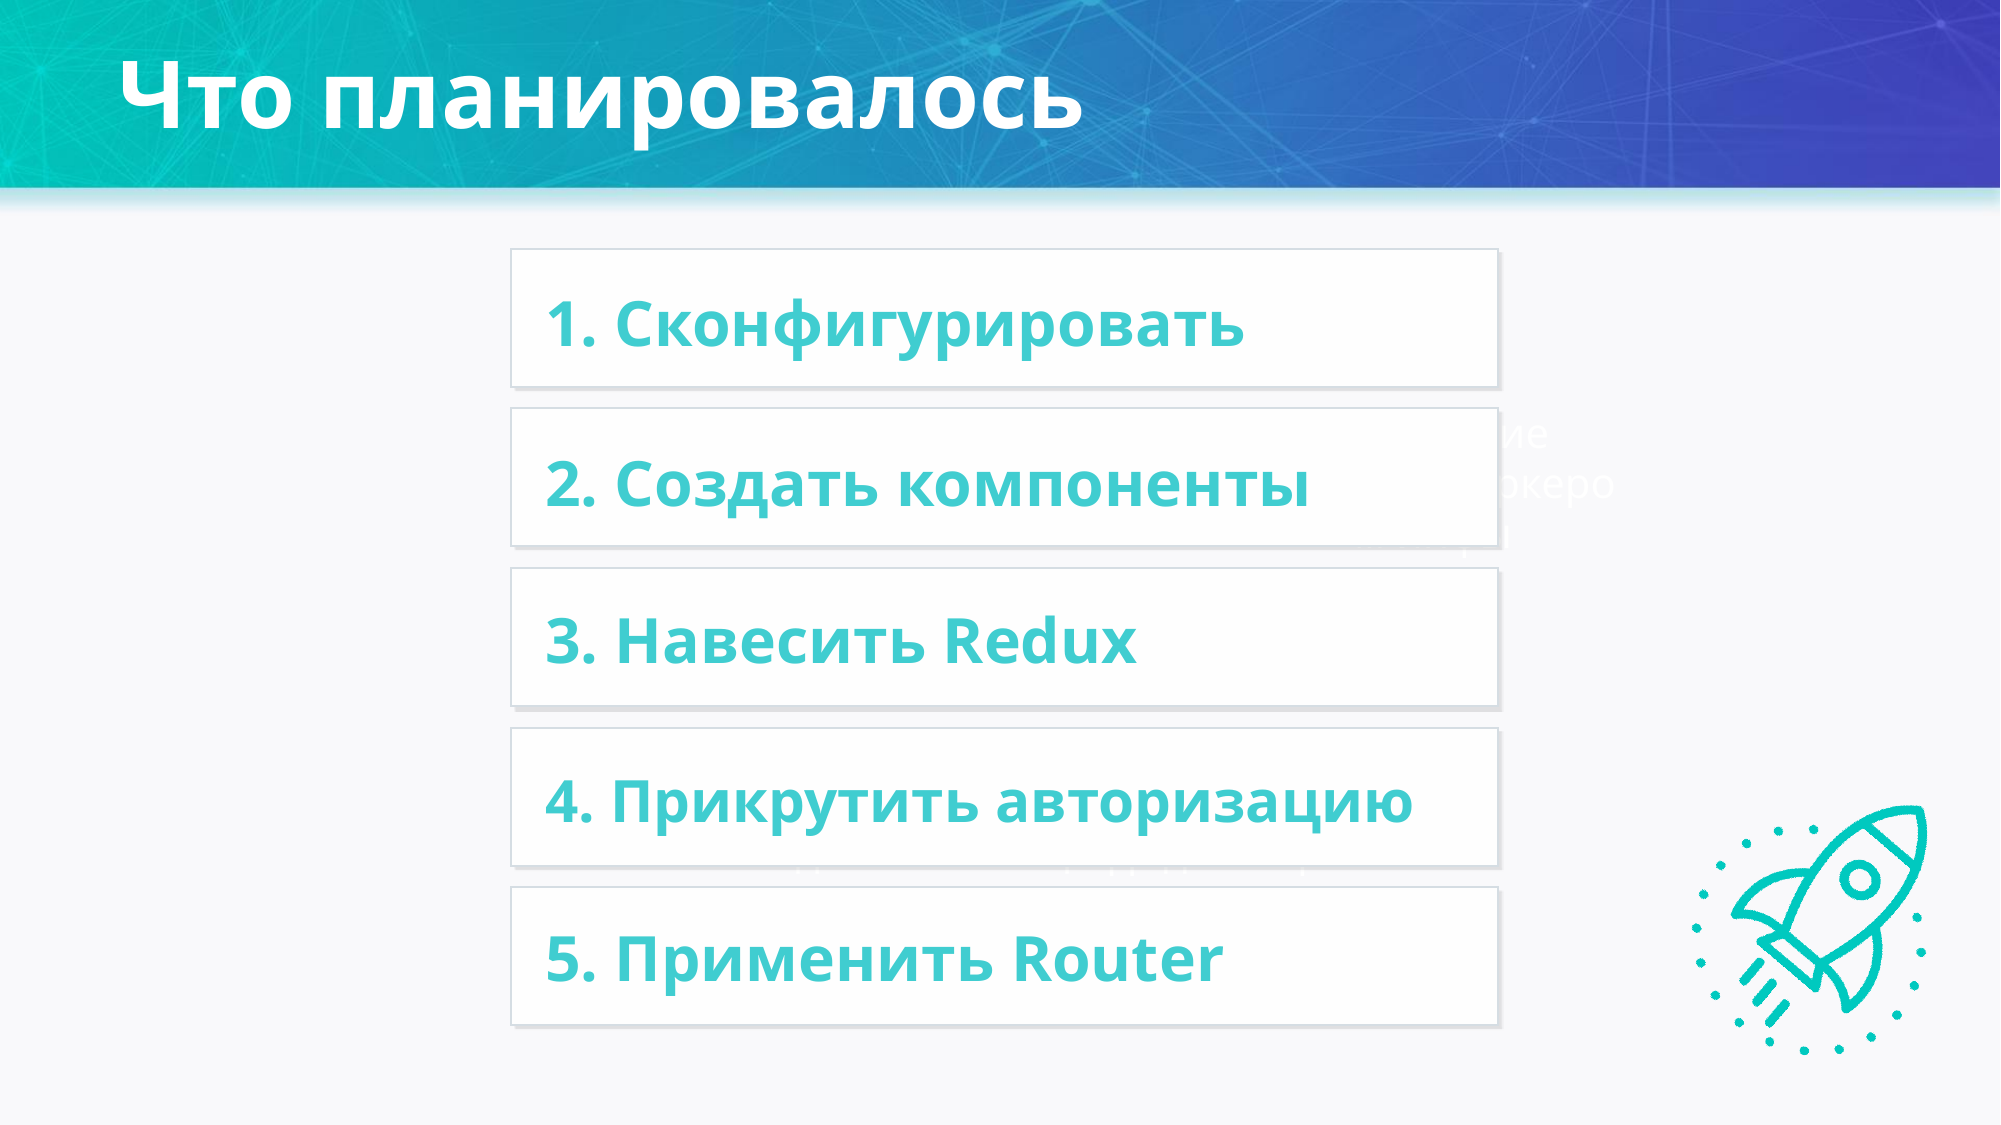

Что планировалось
1. Сконфигурировать
2. Создать компоненты
Выделение фигурой/маркером инфы
3. Навесить Redux
4. Прикрутить авторизацию
Одна мысль на слайде
без картинок
Использование цифр для опроса
0-9
5. Применить Router